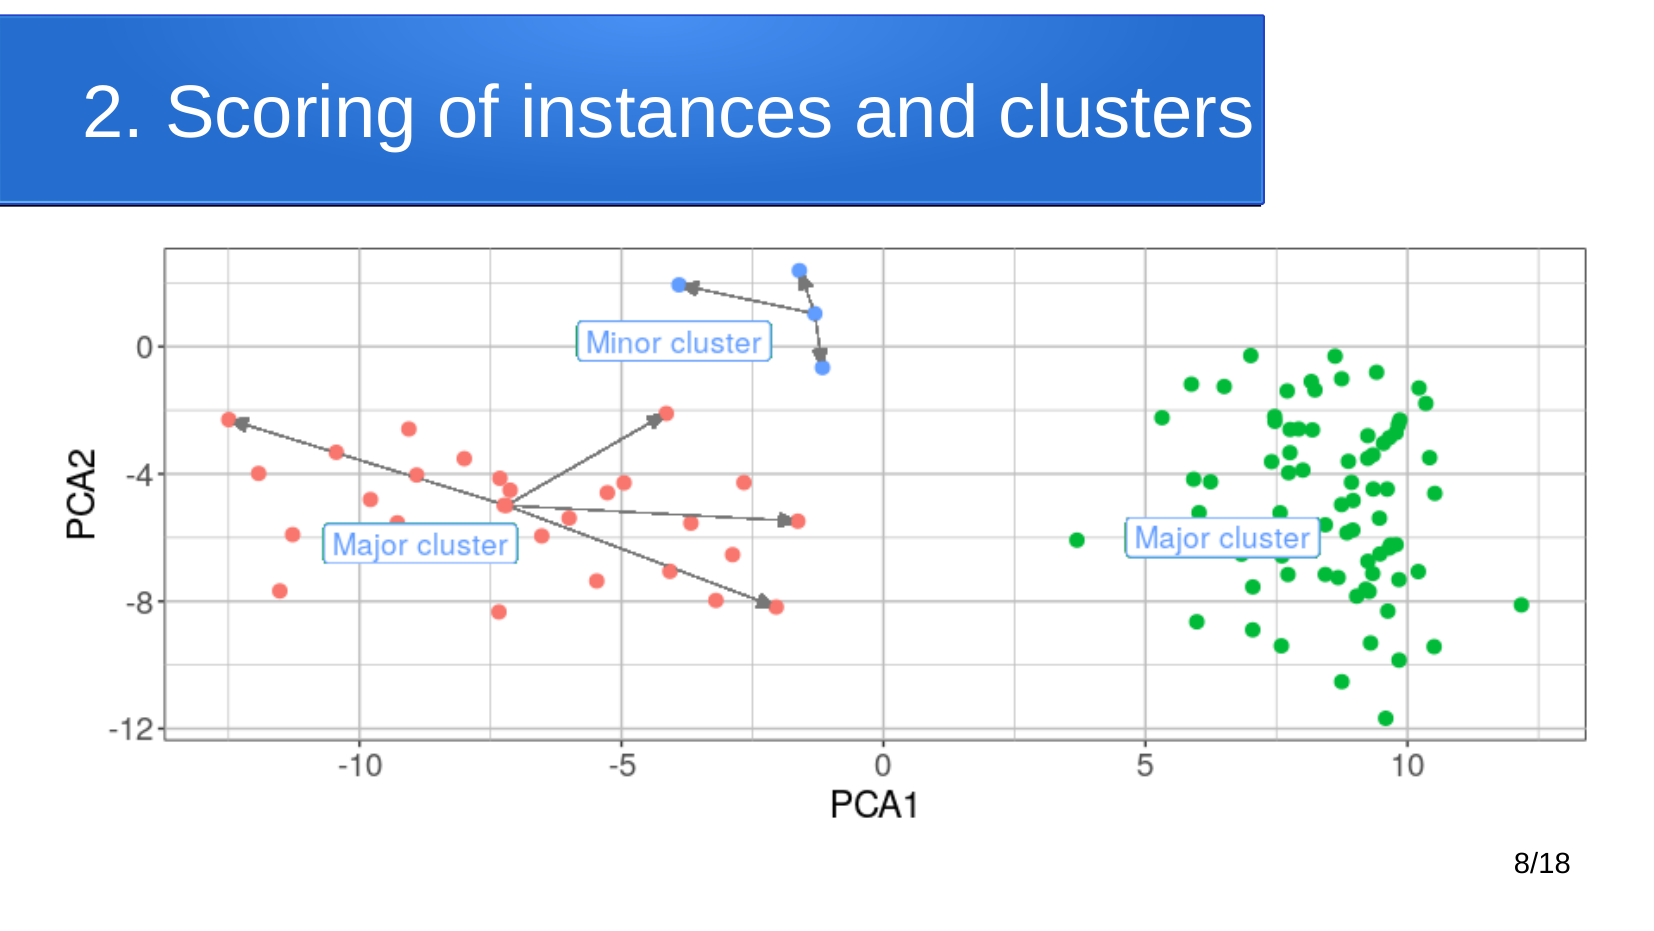

# 2. Scoring of instances and clusters
8